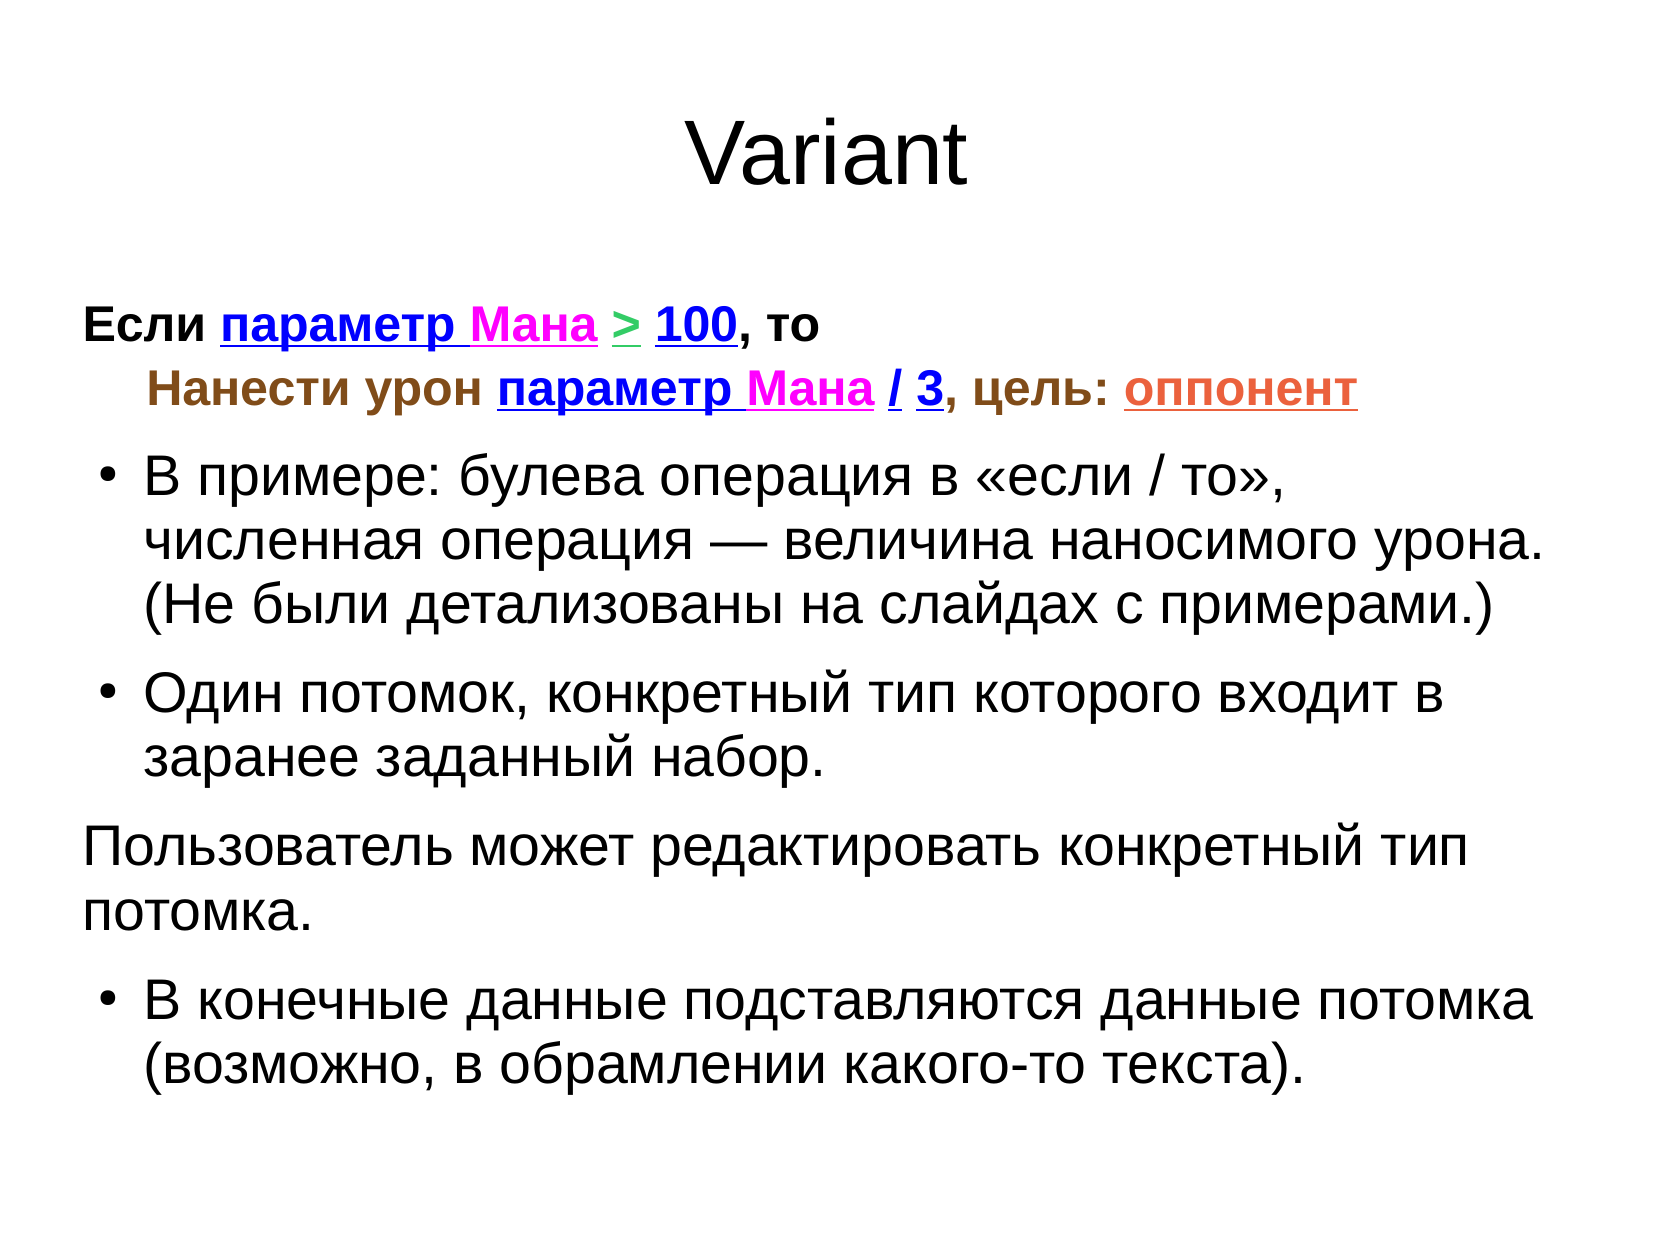

# Variant
Если параметр Мана > 100, то
	Нанести урон параметр Мана / 3, цель: оппонент
В примере: булева операция в «если / то», численная операция — величина наносимого урона. (Не были детализованы на слайдах с примерами.)
Один потомок, конкретный тип которого входит в заранее заданный набор.
Пользователь может редактировать конкретный тип потомка.
В конечные данные подставляются данные потомка (возможно, в обрамлении какого-то текста).